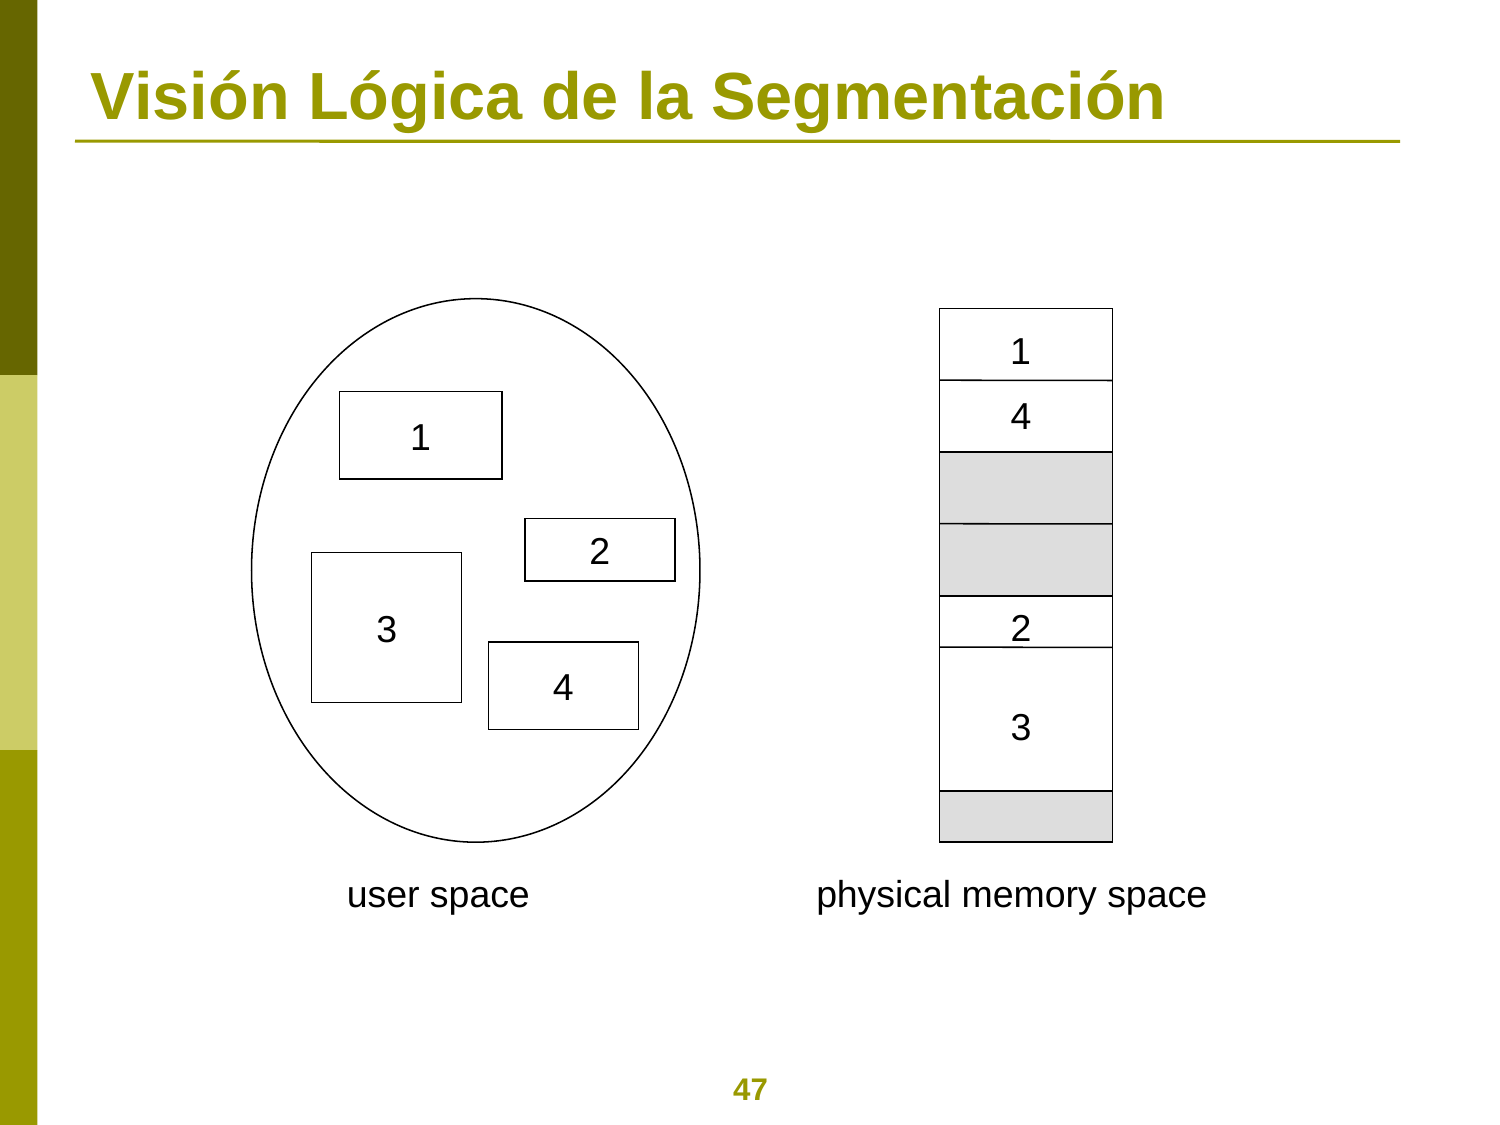

Visión Lógica de la Segmentación
1
4
2
3
1
2
3
4
user space
physical memory space